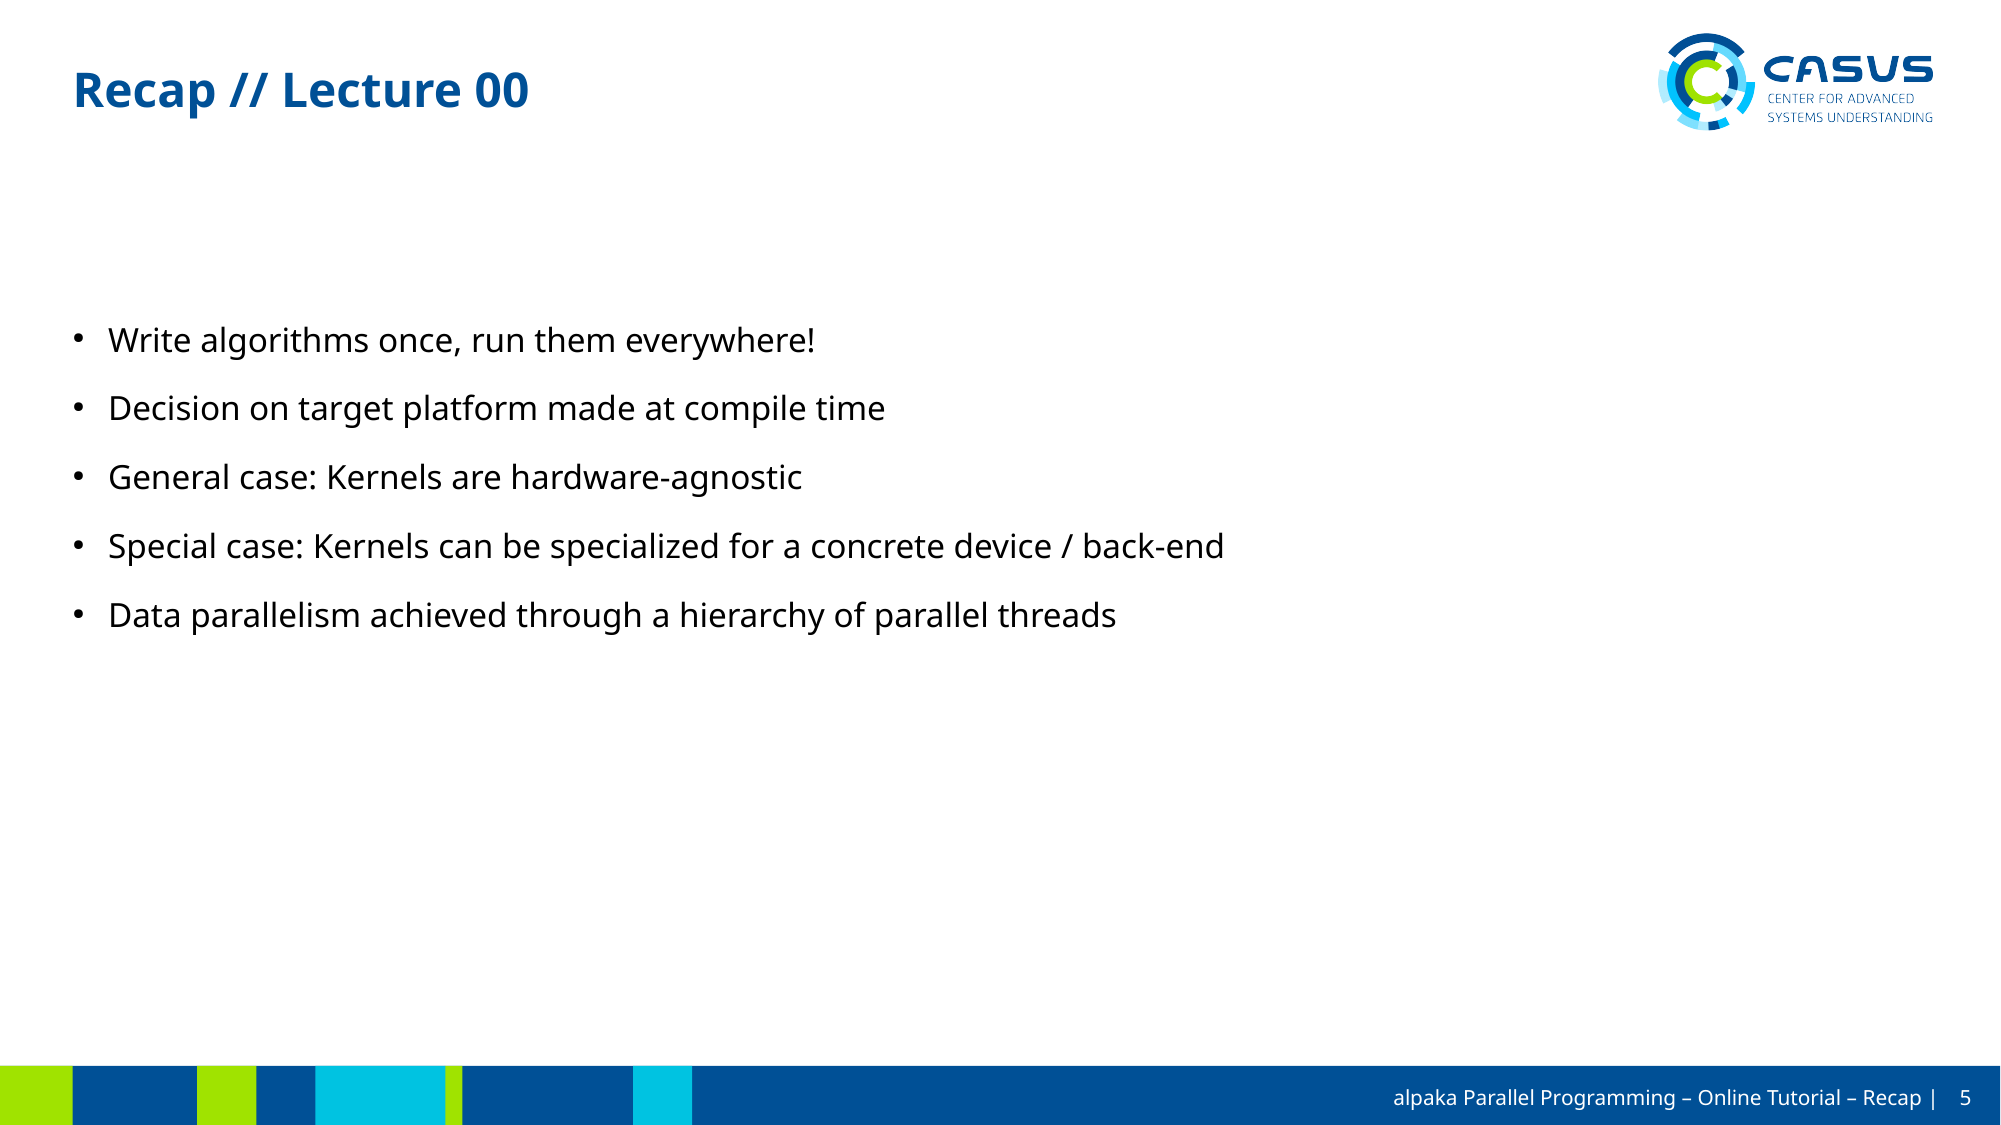

# Recap // Lecture 00
Write algorithms once, run them everywhere!
Decision on target platform made at compile time
General case: Kernels are hardware-agnostic
Special case: Kernels can be specialized for a concrete device / back-end
Data parallelism achieved through a hierarchy of parallel threads
alpaka Parallel Programming – Online Tutorial – Recap
5